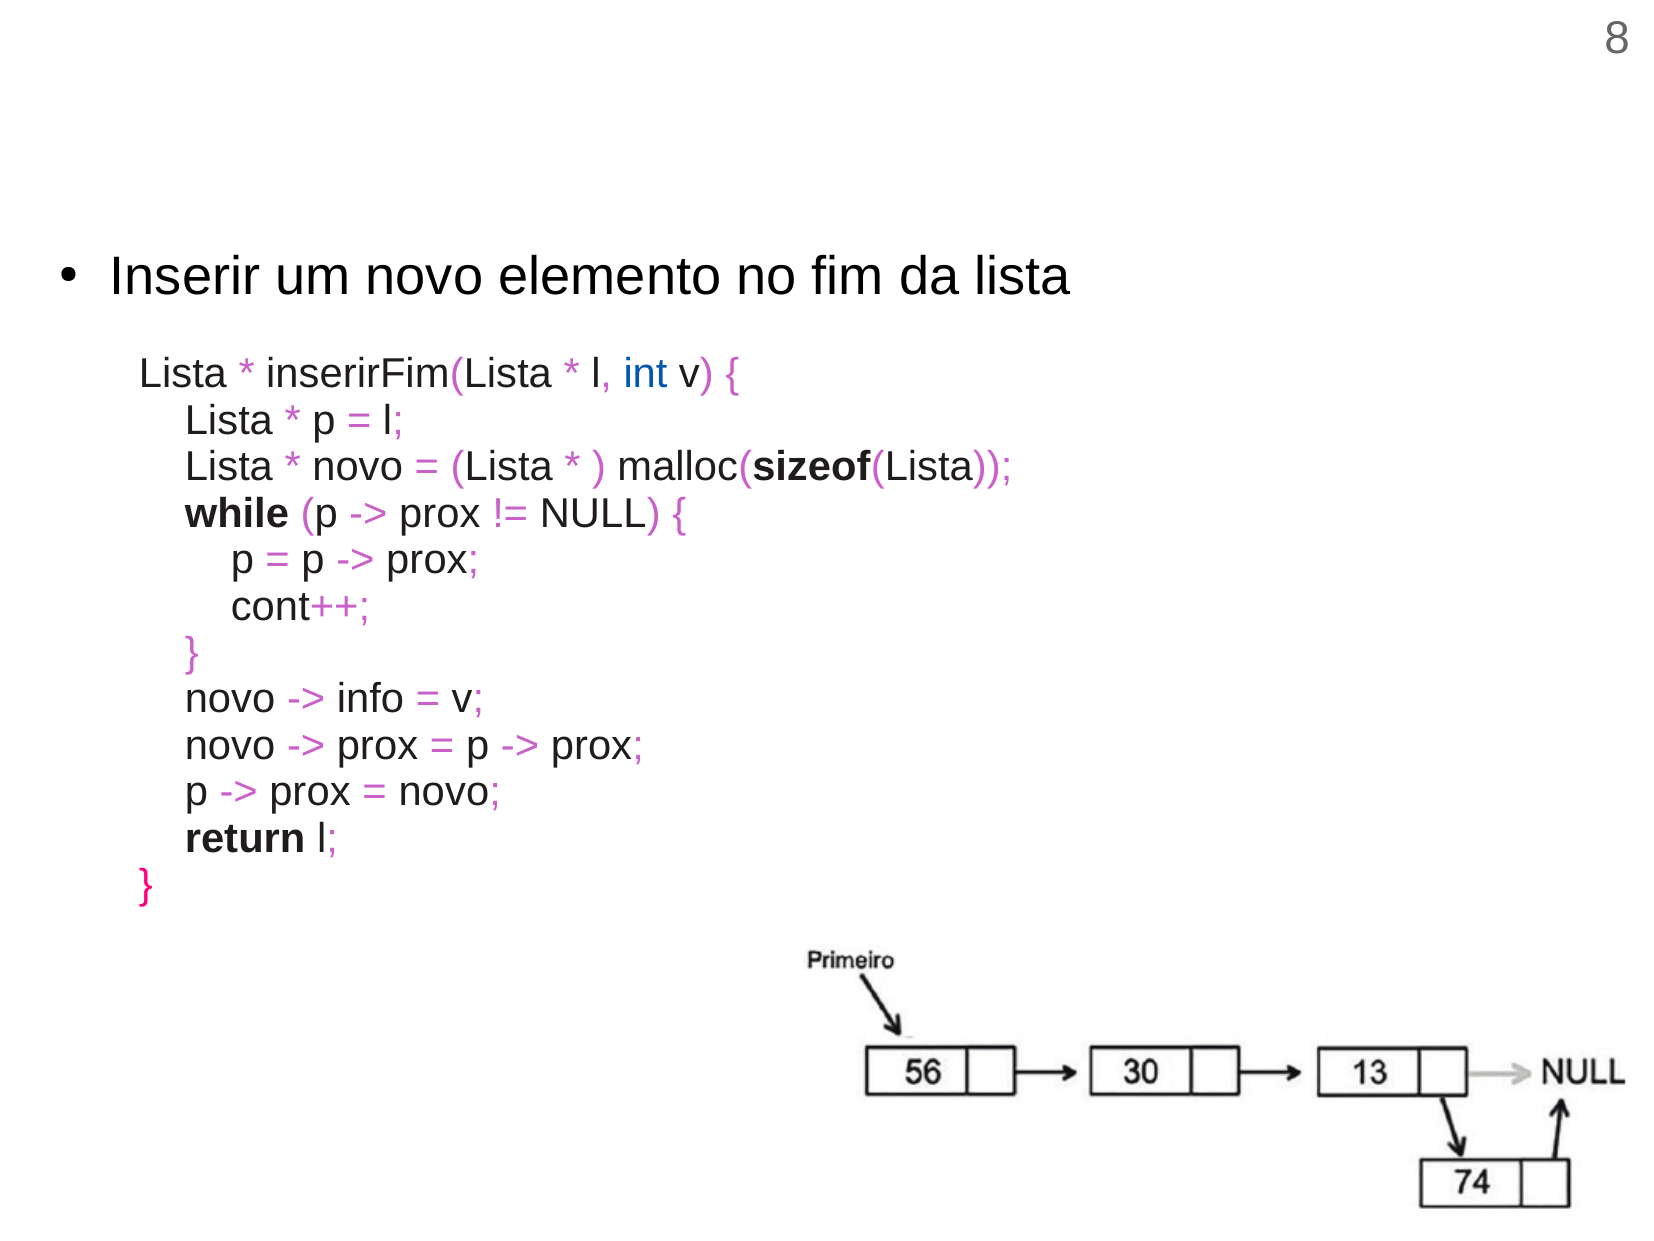

8
#
 Inserir um novo elemento no fim da lista
Lista * inserirFim(Lista * l, int v) {
 Lista * p = l;
 Lista * novo = (Lista * ) malloc(sizeof(Lista));
 while (p -> prox != NULL) {
 p = p -> prox;
 cont++;
 }
 novo -> info = v;
 novo -> prox = p -> prox;
 p -> prox = novo;
 return l;
}